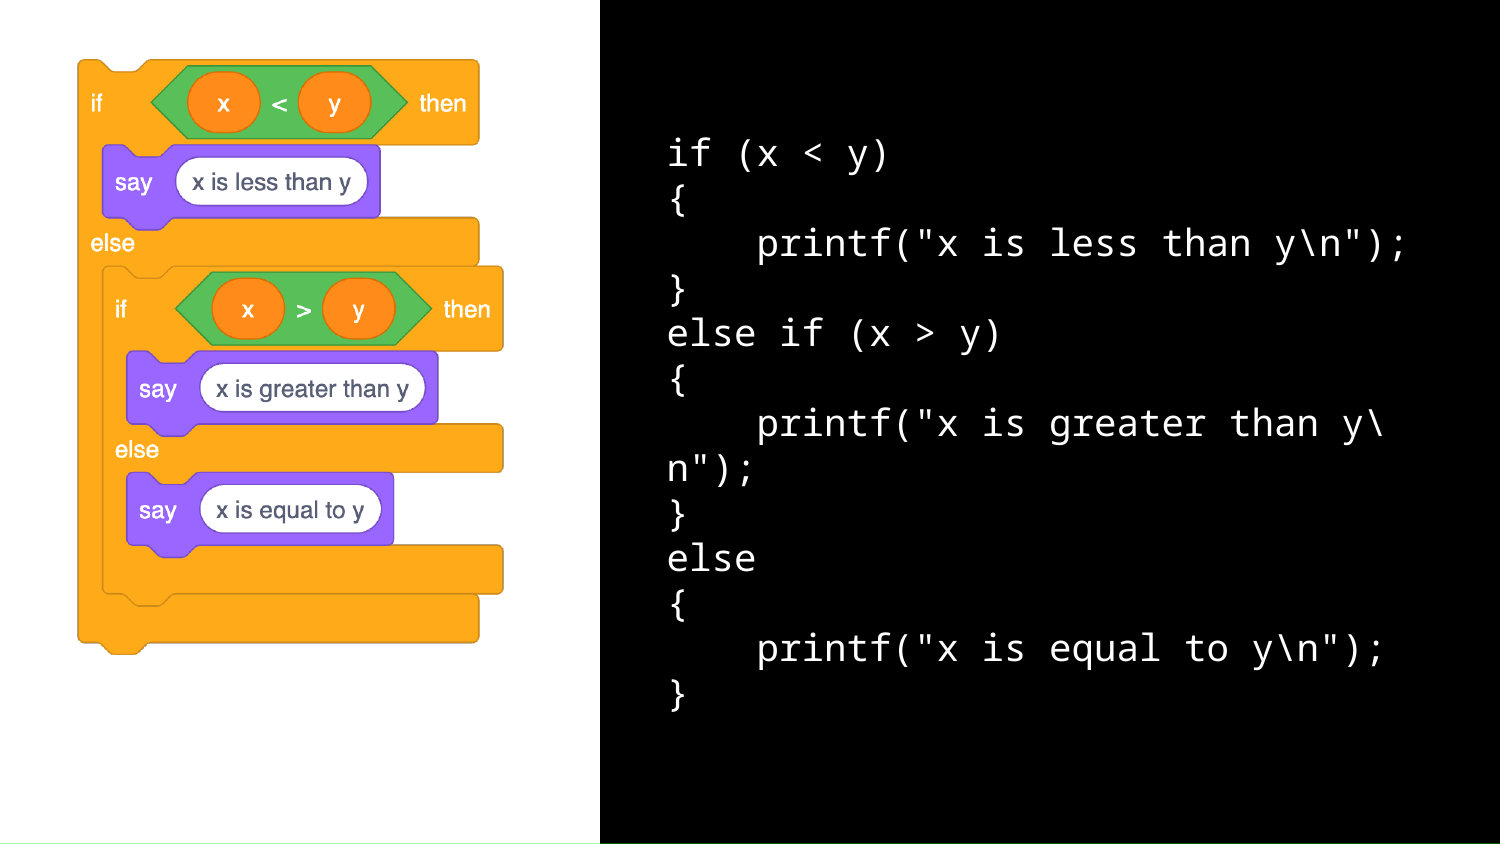

if (x < y)
{
 printf("x is less than y\n");
}
else if (x > y)
{
 printf("x is greater than y\n");
}
else
{
 printf("x is equal to y\n");
}